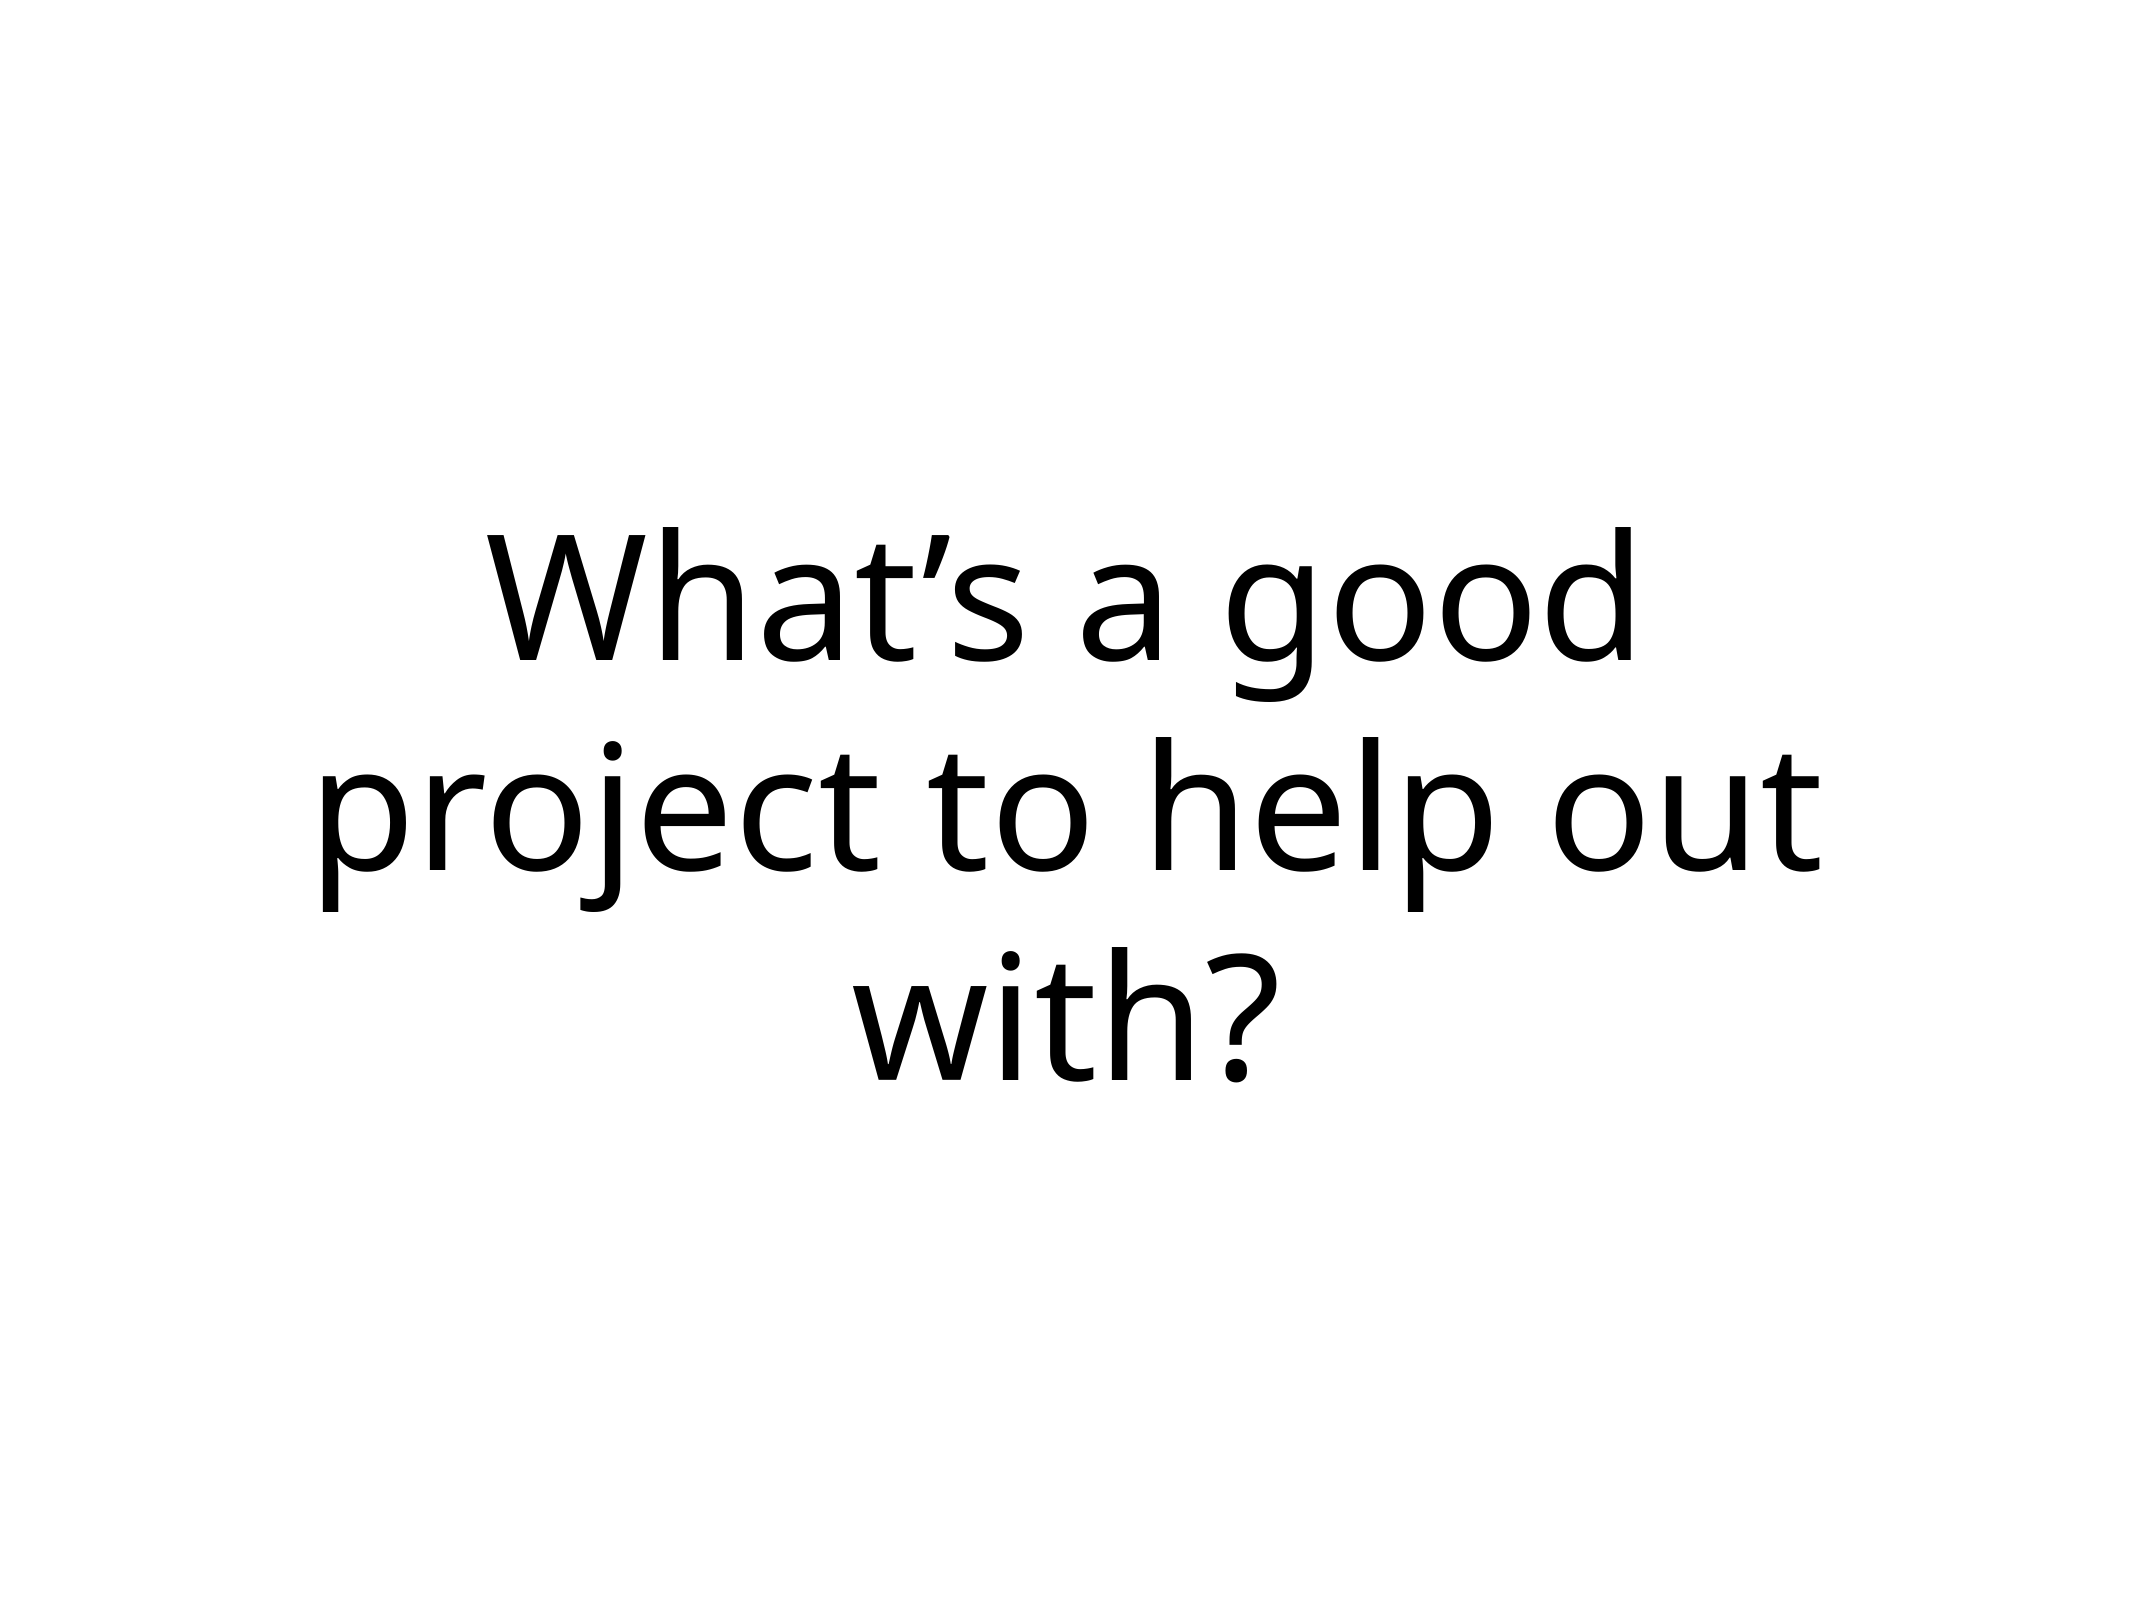

# What’s a good project to help out with?